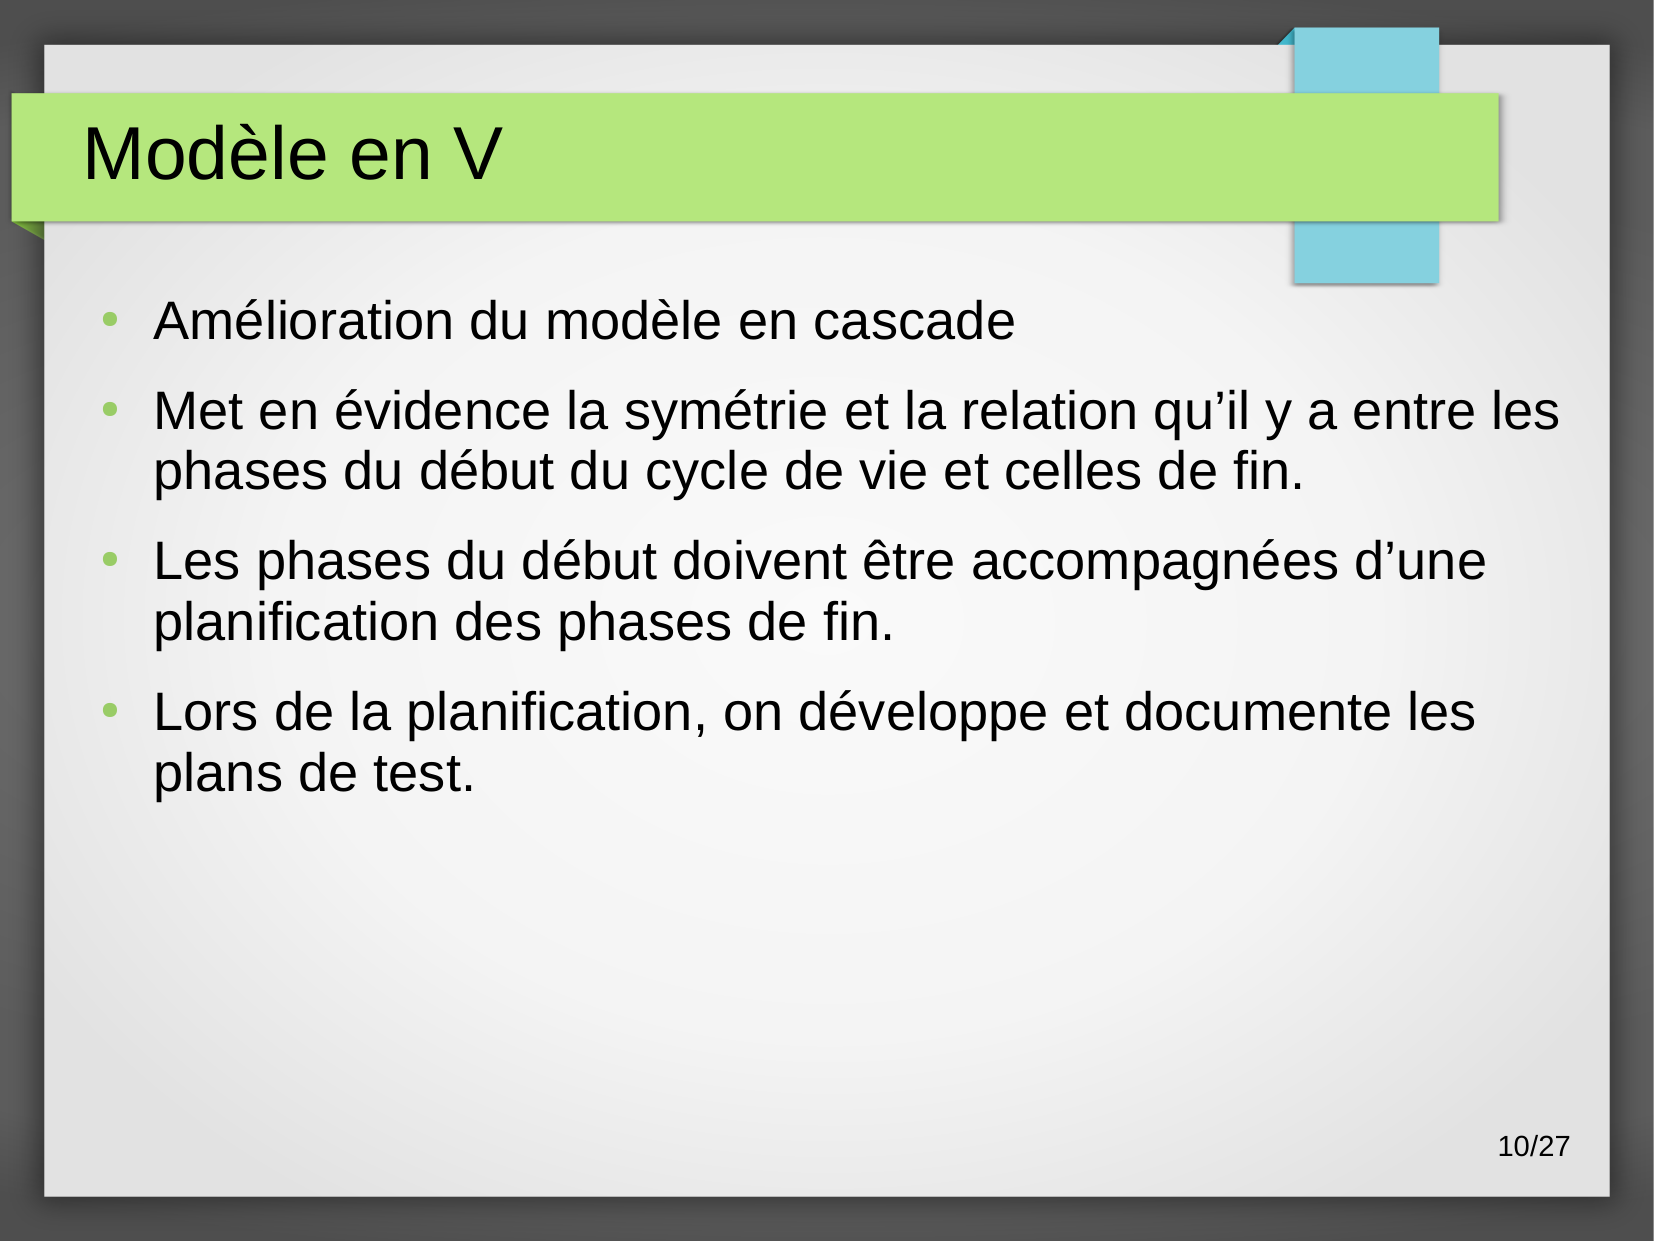

# Modèle en V
Amélioration du modèle en cascade
Met en évidence la symétrie et la relation qu’il y a entre les phases du début du cycle de vie et celles de fin.
Les phases du début doivent être accompagnées d’une planification des phases de fin.
Lors de la planification, on développe et documente les plans de test.
10